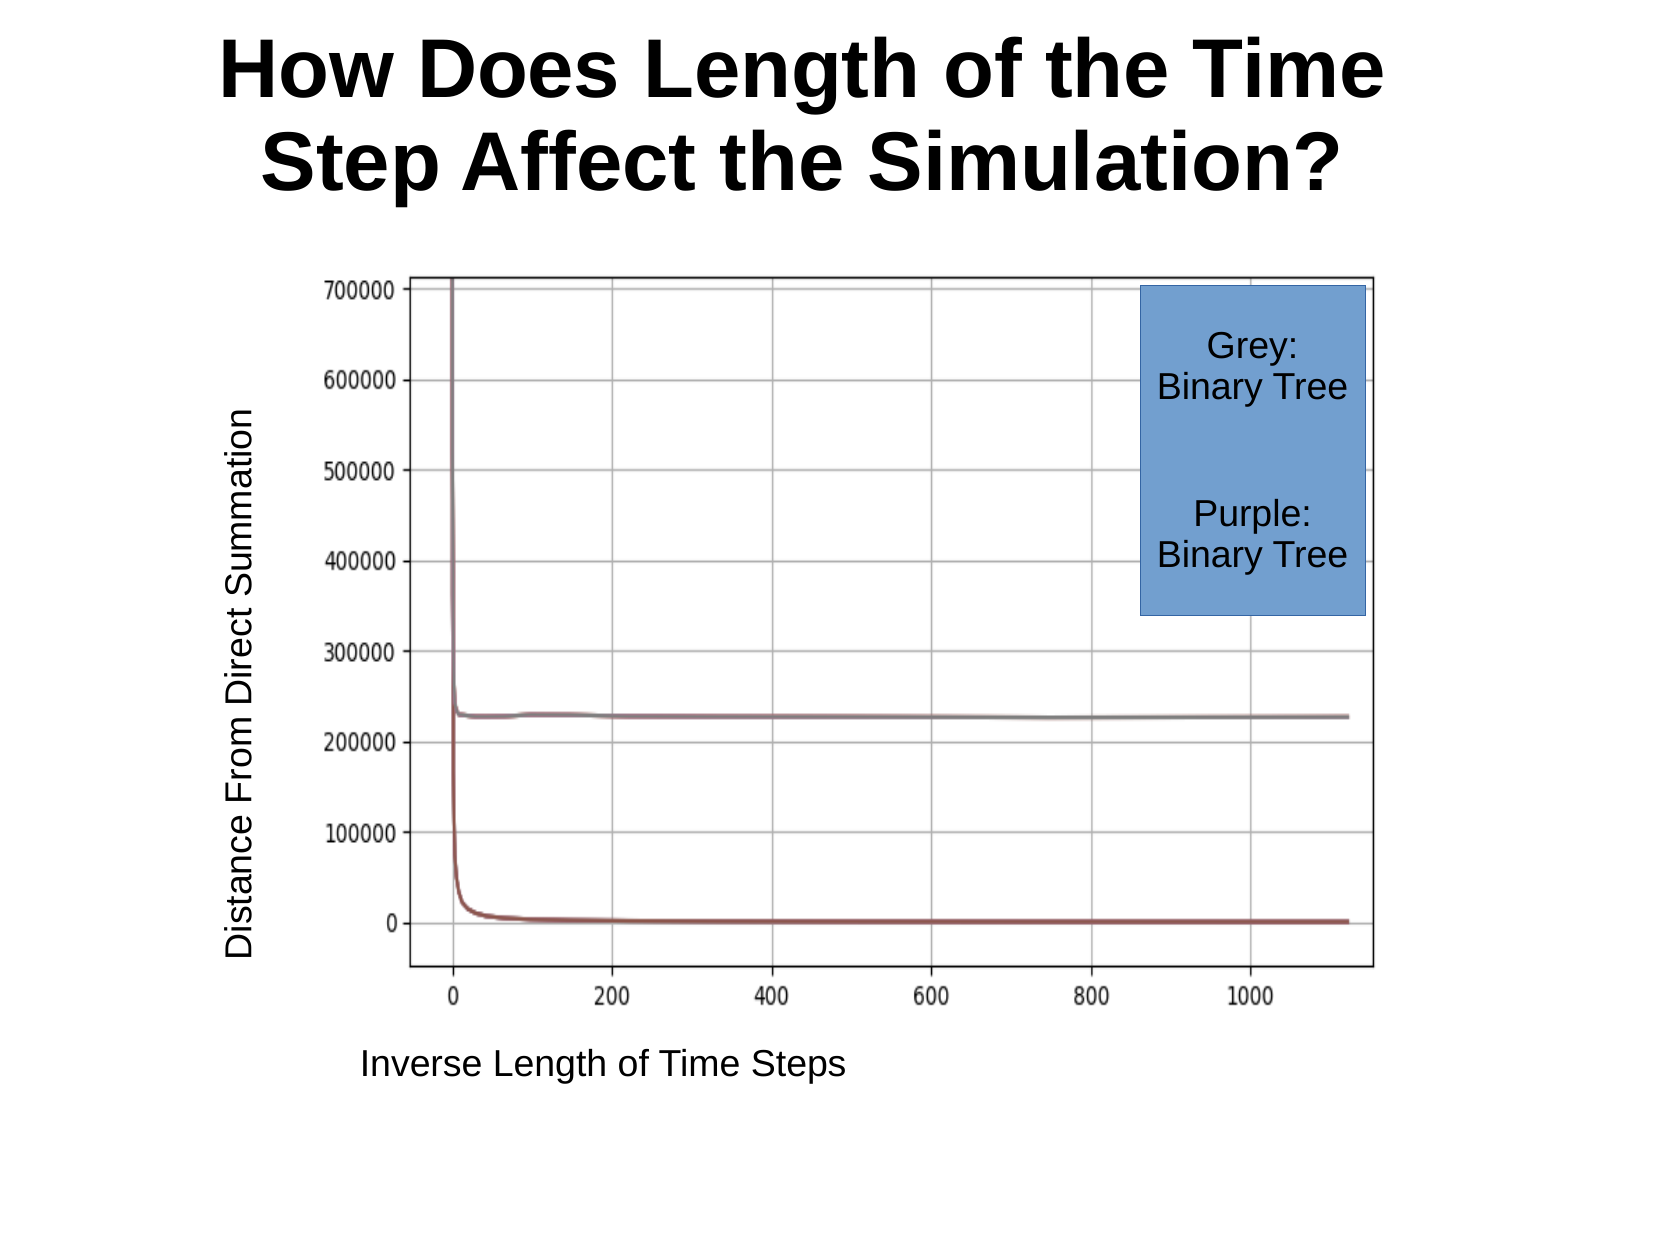

How Does Length of the Time Step Affect the Simulation?
Grey:
Binary Tree
Purple:
Binary Tree
Distance From Direct Summation
Inverse Length of Time Steps